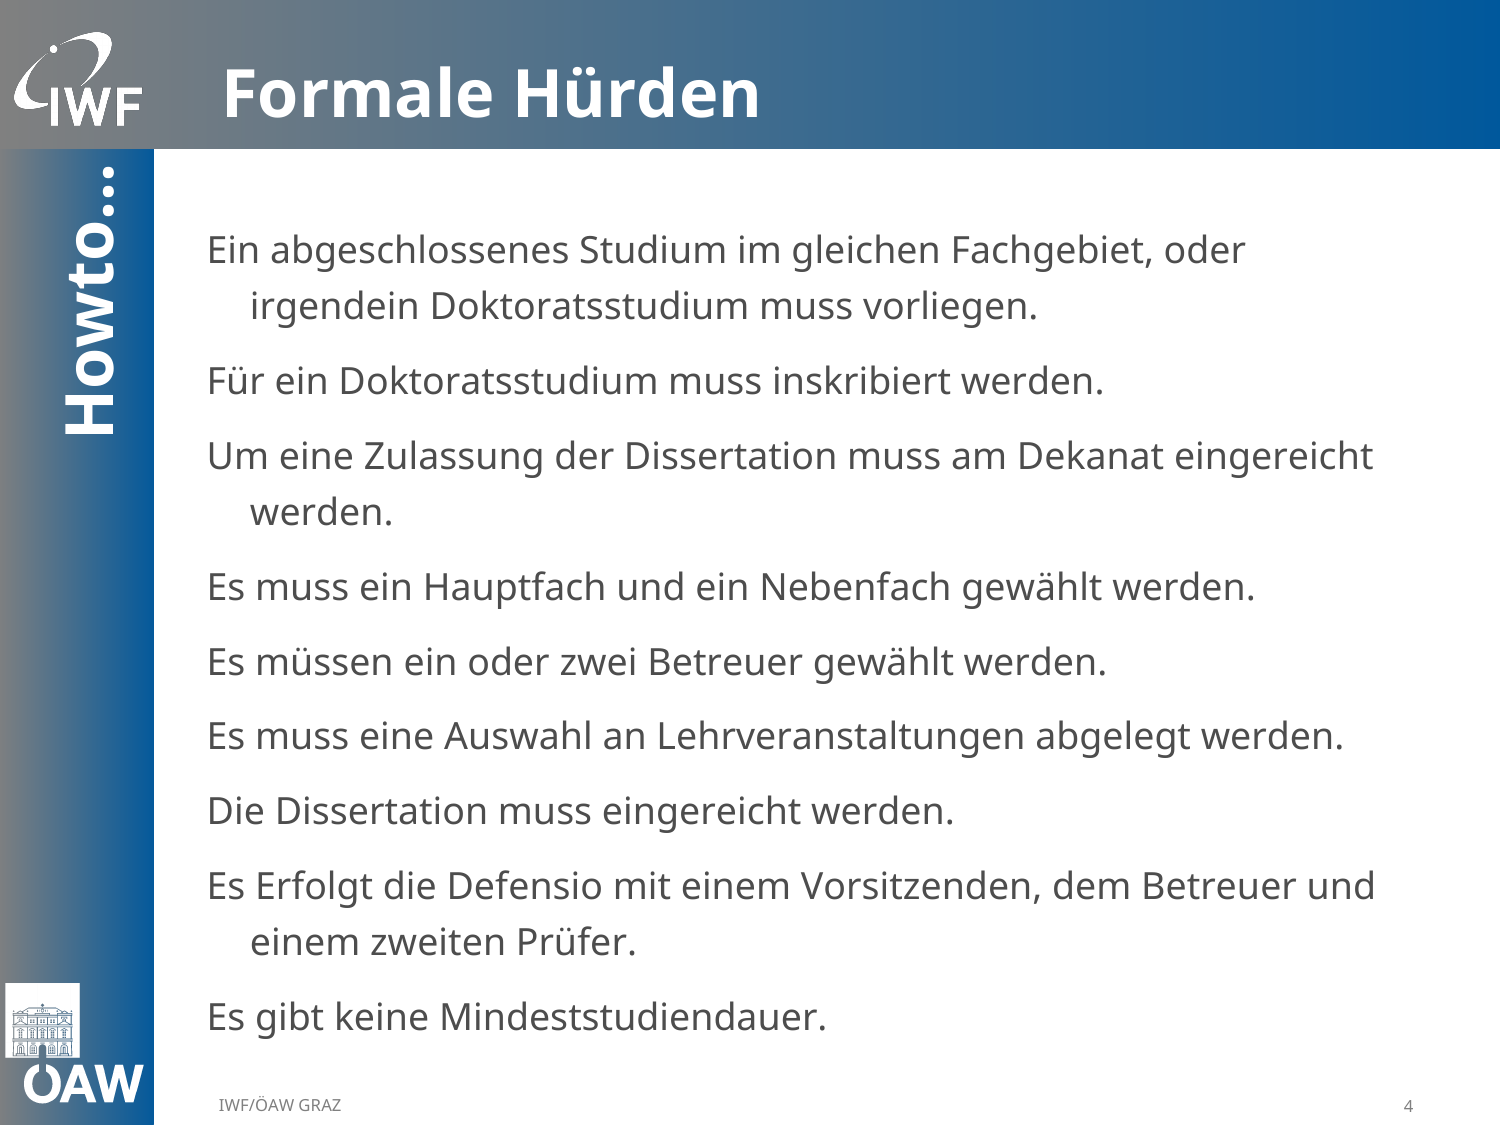

# Formale Hürden
Ein abgeschlossenes Studium im gleichen Fachgebiet, oder irgendein Doktoratsstudium muss vorliegen.
Für ein Doktoratsstudium muss inskribiert werden.
Um eine Zulassung der Dissertation muss am Dekanat eingereicht werden.
Es muss ein Hauptfach und ein Nebenfach gewählt werden.
Es müssen ein oder zwei Betreuer gewählt werden.
Es muss eine Auswahl an Lehrveranstaltungen abgelegt werden.
Die Dissertation muss eingereicht werden.
Es Erfolgt die Defensio mit einem Vorsitzenden, dem Betreuer und einem zweiten Prüfer.
Es gibt keine Mindeststudiendauer.
Howto...
IWF/ÖAW GRAZ
4